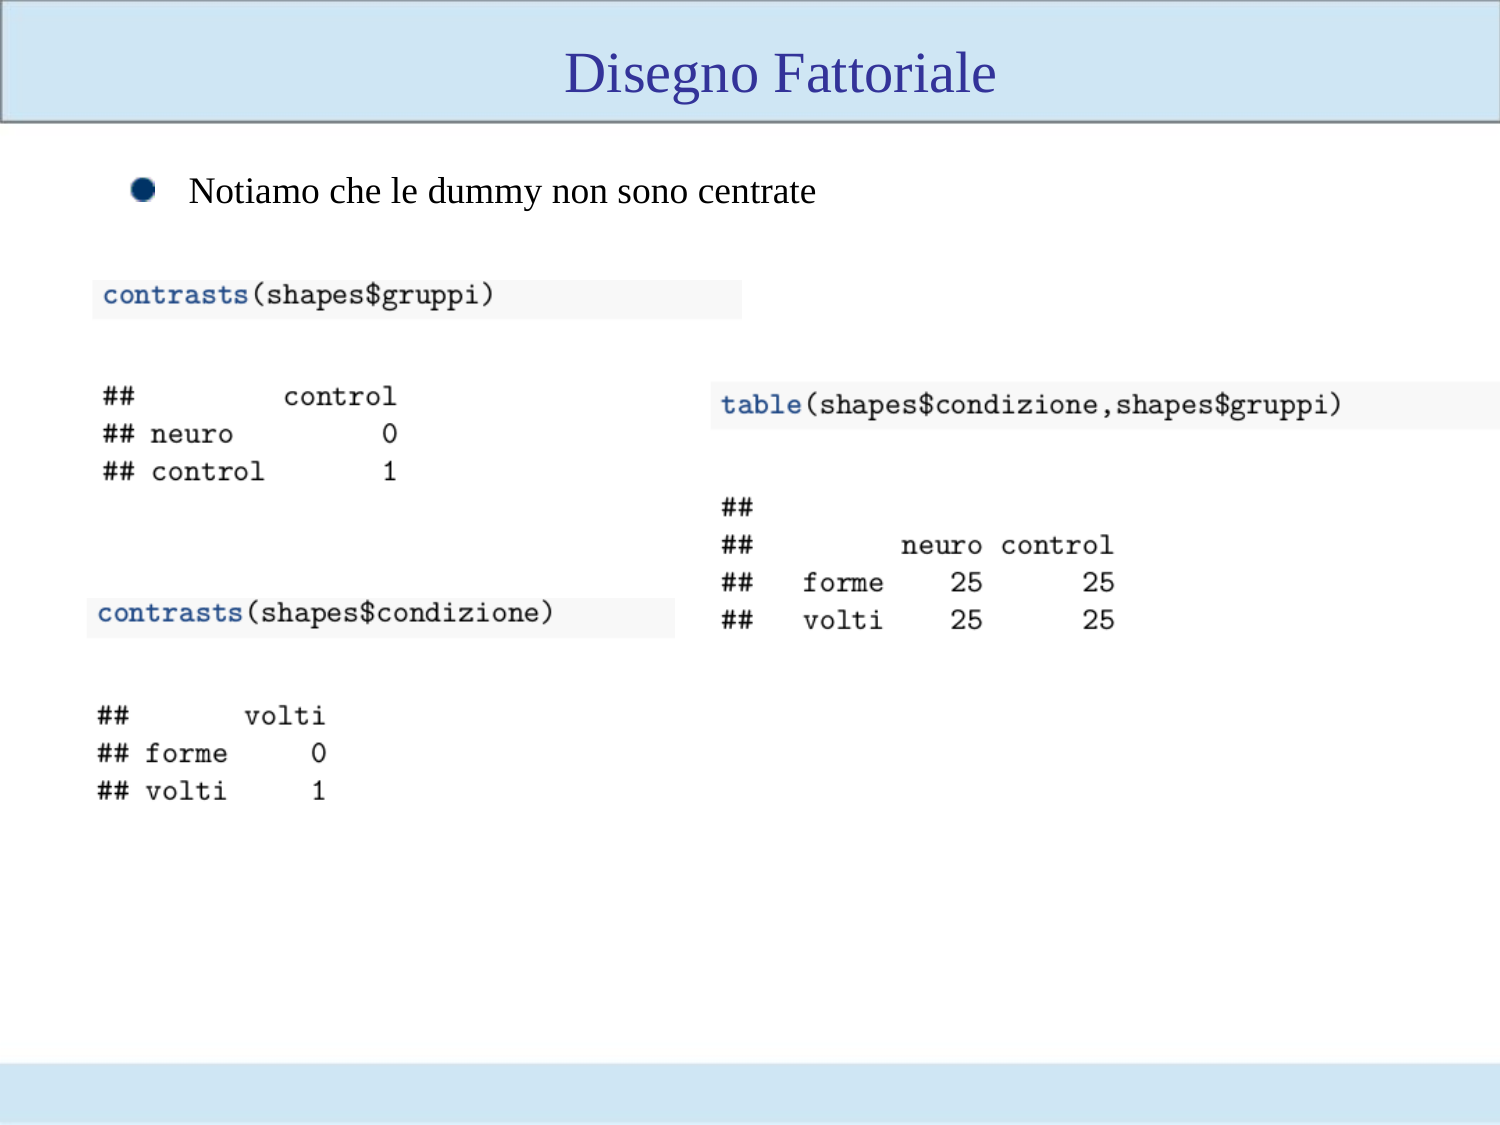

# Disegno Fattoriale
Notiamo che le dummy non sono centrate